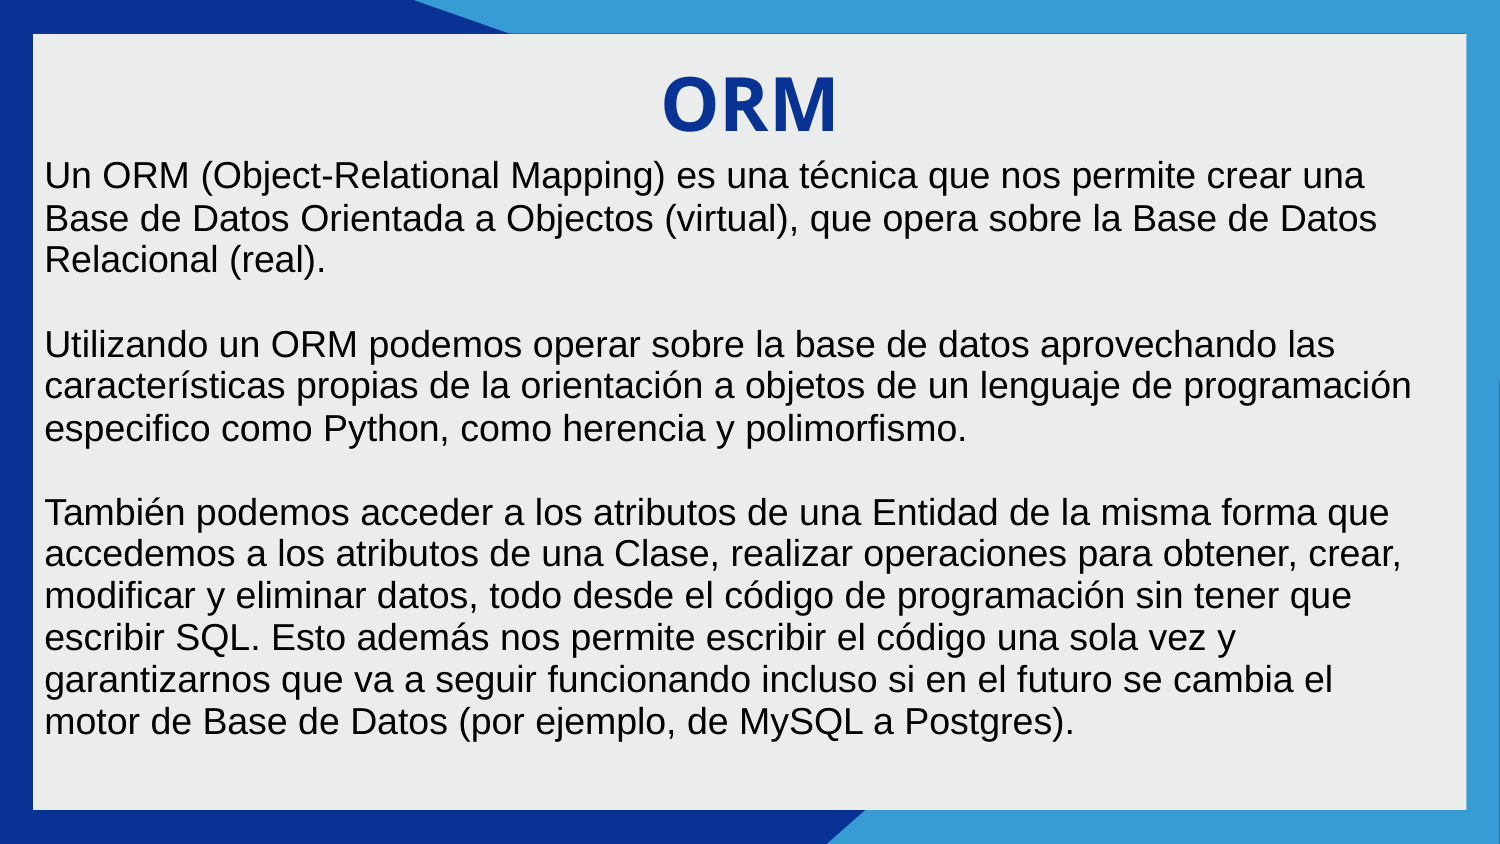

# ORM
Un ORM (Object-Relational Mapping) es una técnica que nos permite crear una Base de Datos Orientada a Objectos (virtual), que opera sobre la Base de Datos Relacional (real).
Utilizando un ORM podemos operar sobre la base de datos aprovechando las características propias de la orientación a objetos de un lenguaje de programación especifico como Python, como herencia y polimorfismo.
También podemos acceder a los atributos de una Entidad de la misma forma que accedemos a los atributos de una Clase, realizar operaciones para obtener, crear, modificar y eliminar datos, todo desde el código de programación sin tener que escribir SQL. Esto además nos permite escribir el código una sola vez y garantizarnos que va a seguir funcionando incluso si en el futuro se cambia el motor de Base de Datos (por ejemplo, de MySQL a Postgres).